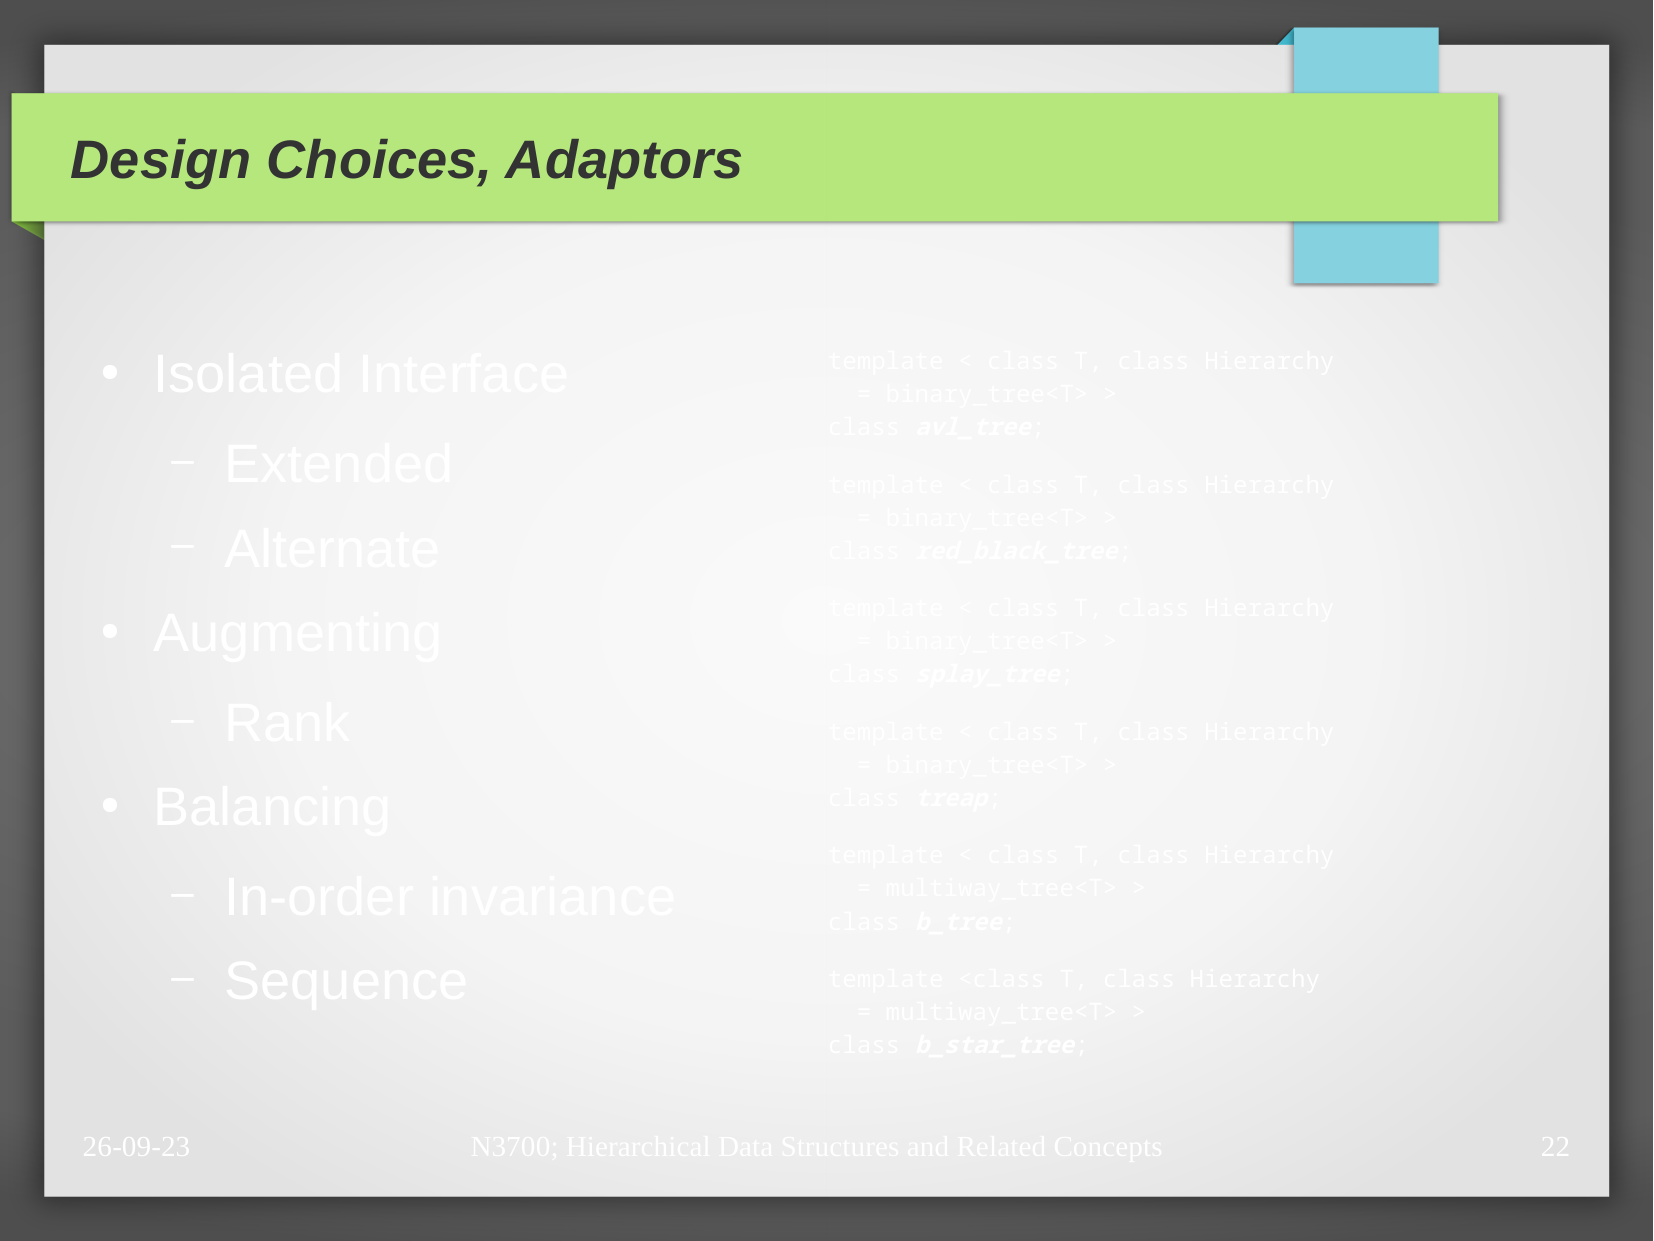

# Design Choices, Adaptors
Isolated Interface
Extended
Alternate
Augmenting
Rank
Balancing
In-order invariance
Sequence
template < class T, class Hierarchy
 = binary_tree<T> >
class avl_tree;
template < class T, class Hierarchy
 = binary_tree<T> >
class red_black_tree;
template < class T, class Hierarchy
 = binary_tree<T> >
class splay_tree;
template < class T, class Hierarchy
 = binary_tree<T> >
class treap;
template < class T, class Hierarchy
 = multiway_tree<T> >
class b_tree;
template <class T, class Hierarchy
 = multiway_tree<T> >
class b_star_tree;
N3700; Hierarchical Data Structures and Related Concepts
22